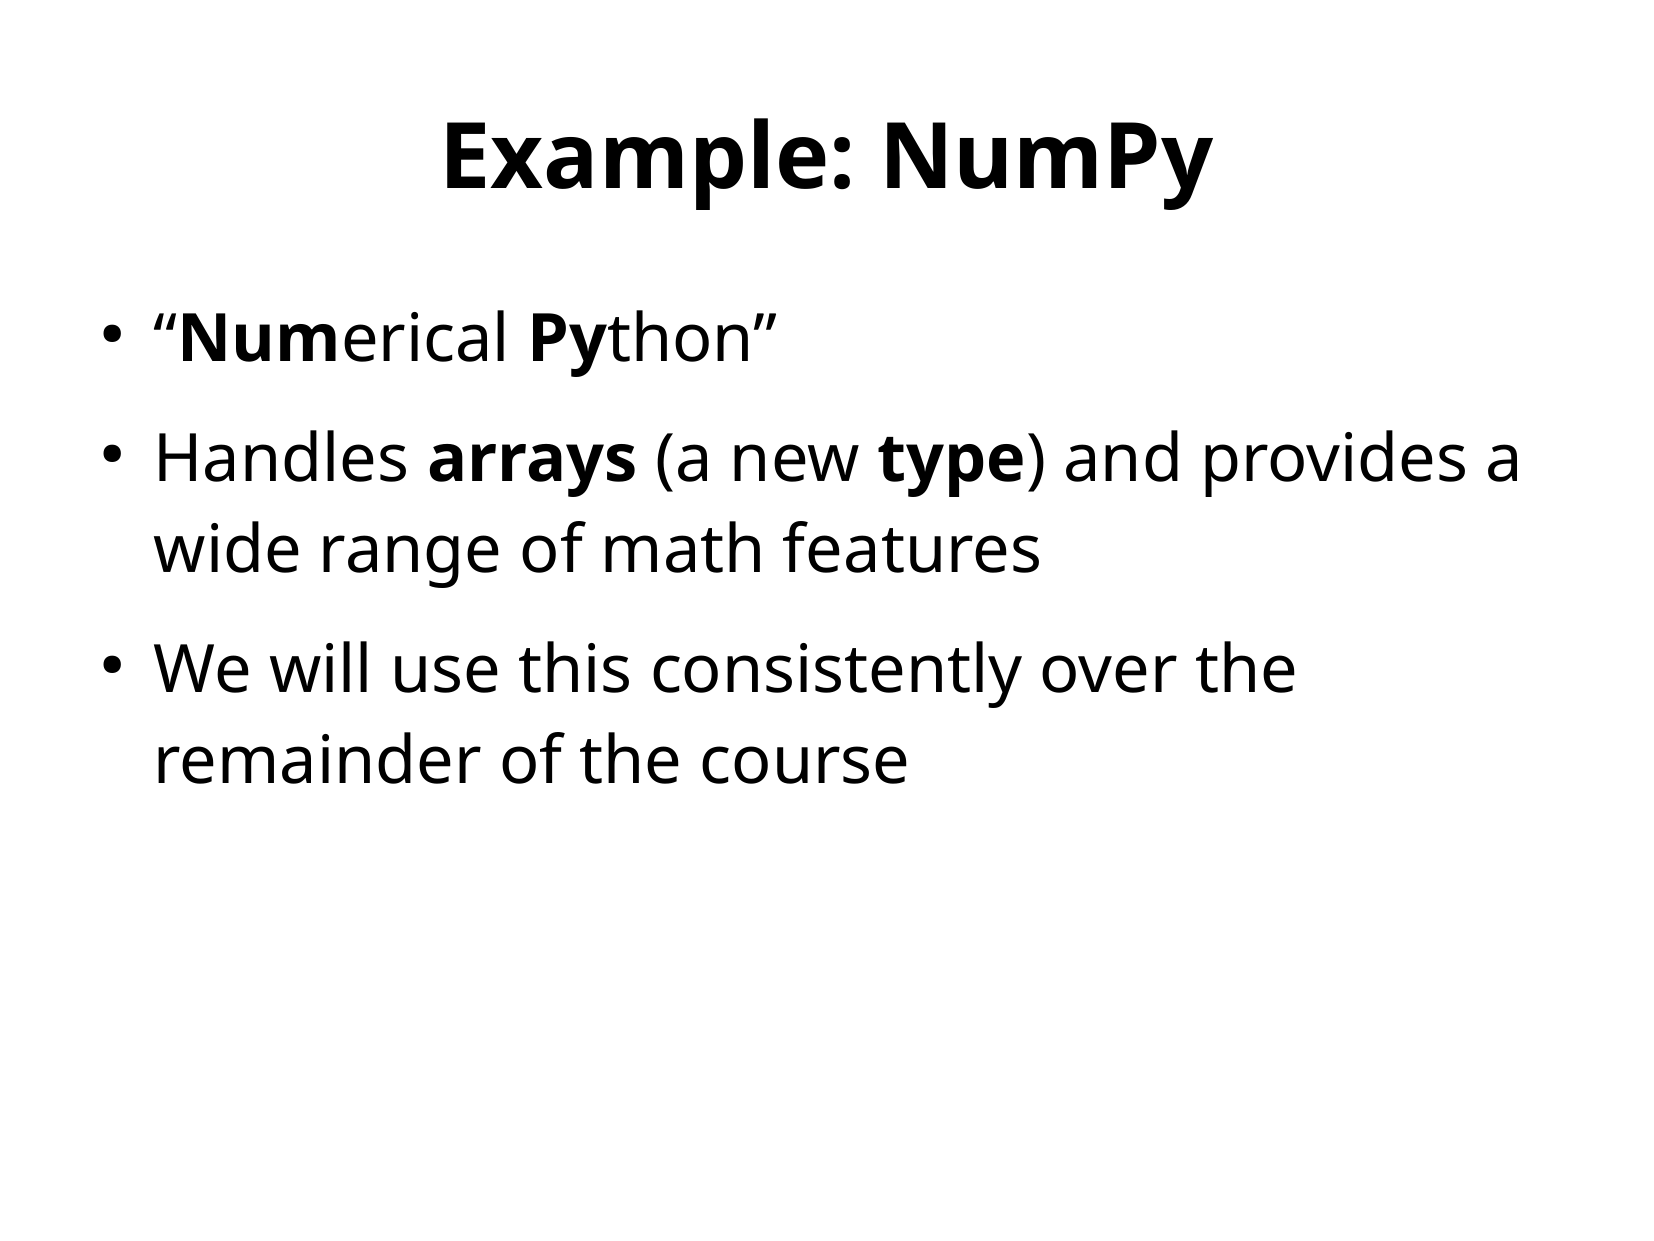

# Example: NumPy
“Numerical Python”
Handles arrays (a new type) and provides a wide range of math features
We will use this consistently over the remainder of the course